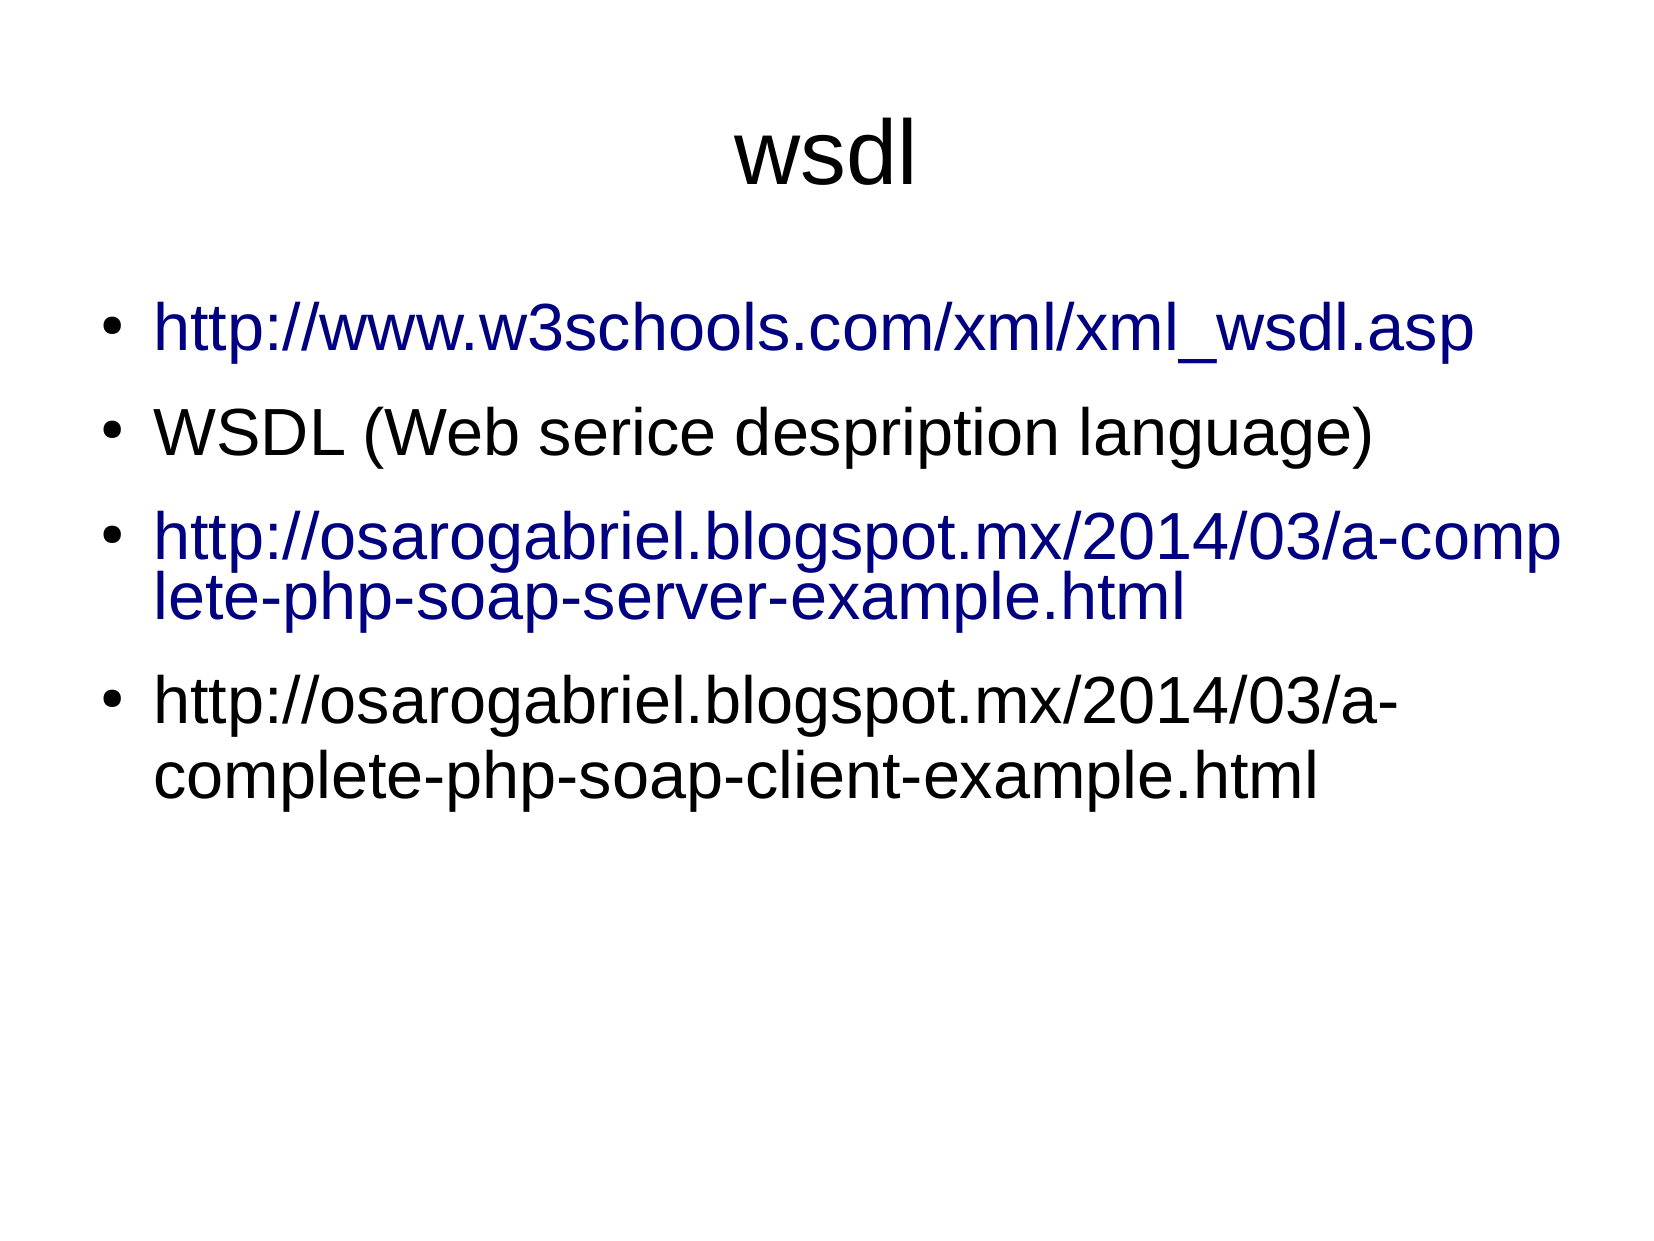

# wsdl
http://www.w3schools.com/xml/xml_wsdl.asp
WSDL (Web serice despription language)
http://osarogabriel.blogspot.mx/2014/03/a-complete-php-soap-server-example.html
http://osarogabriel.blogspot.mx/2014/03/a-complete-php-soap-client-example.html